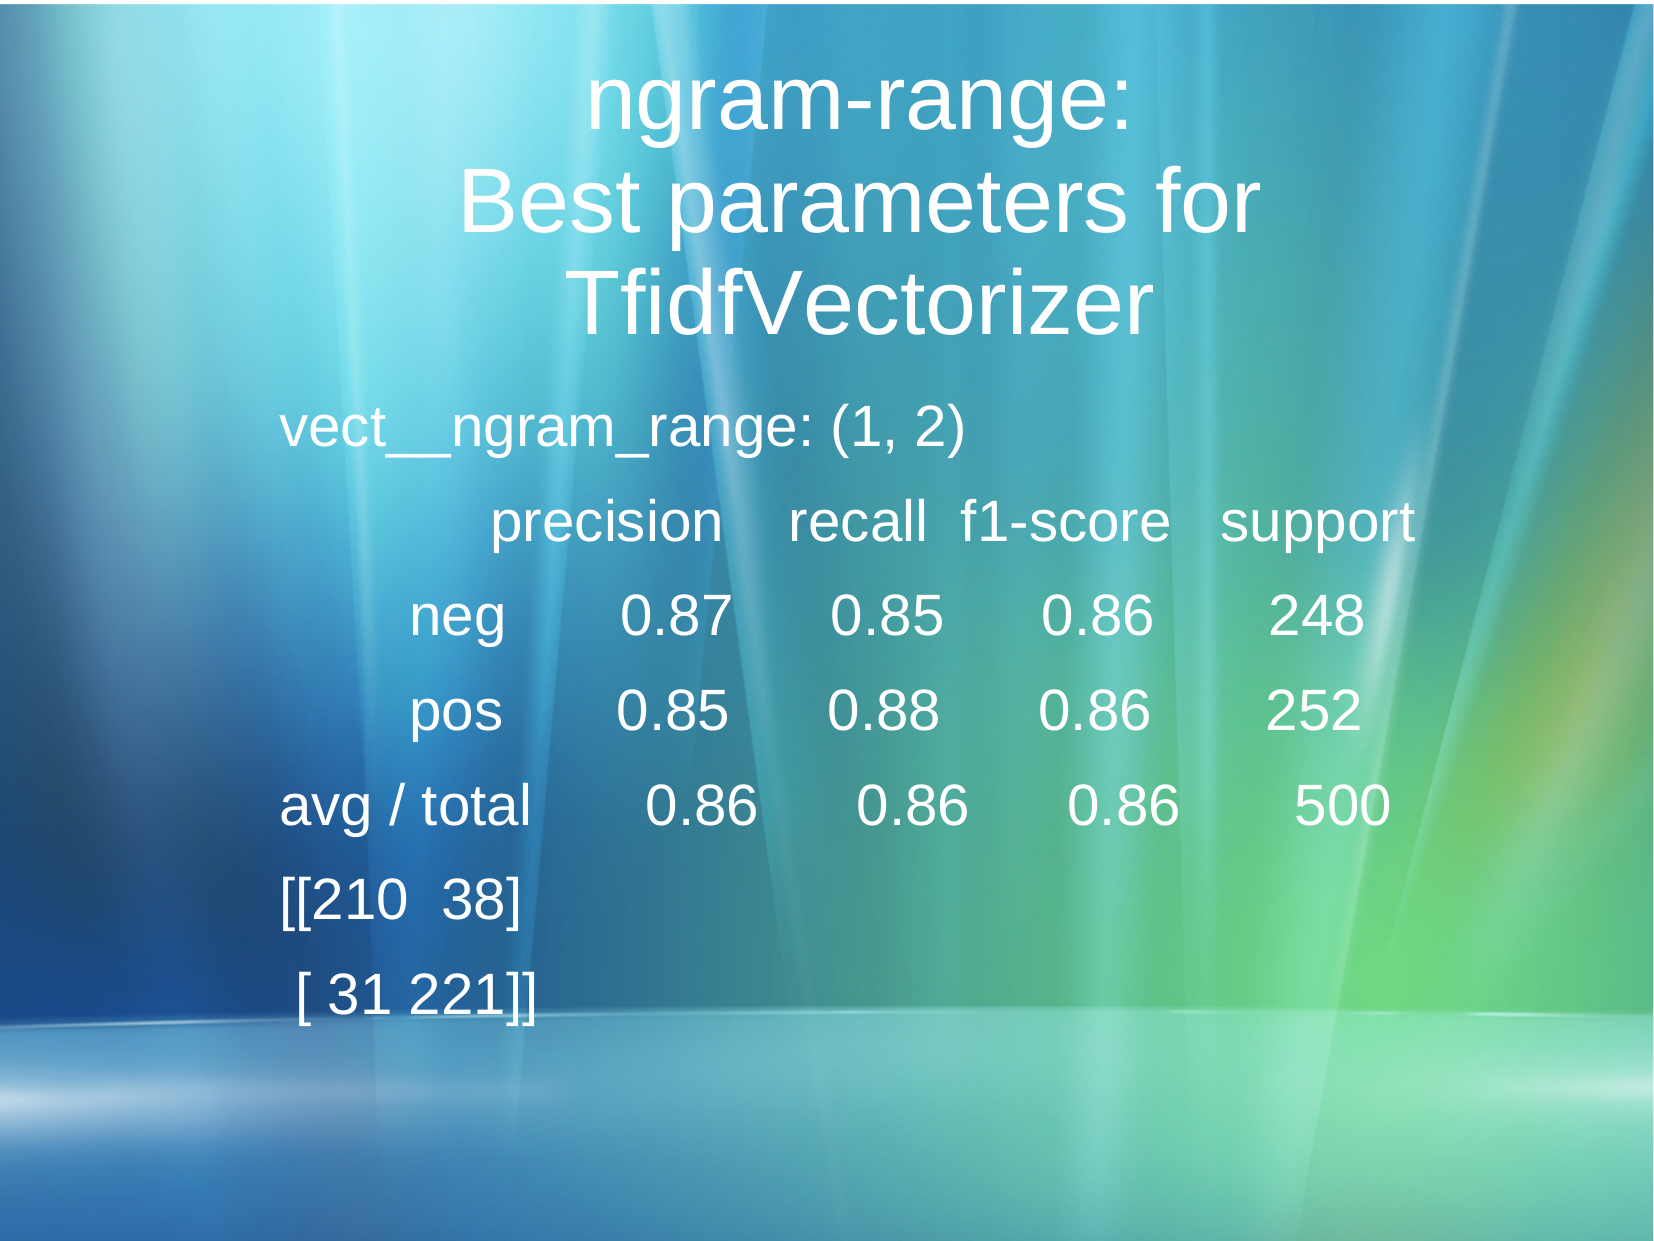

# ngram-range: Best parameters for TfidfVectorizer
vect__ngram_range: (1, 2)
 precision recall f1-score support
 neg 0.87 0.85 0.86 248
 pos 0.85 0.88 0.86 252
avg / total 0.86 0.86 0.86 500
[[210 38]
 [ 31 221]]